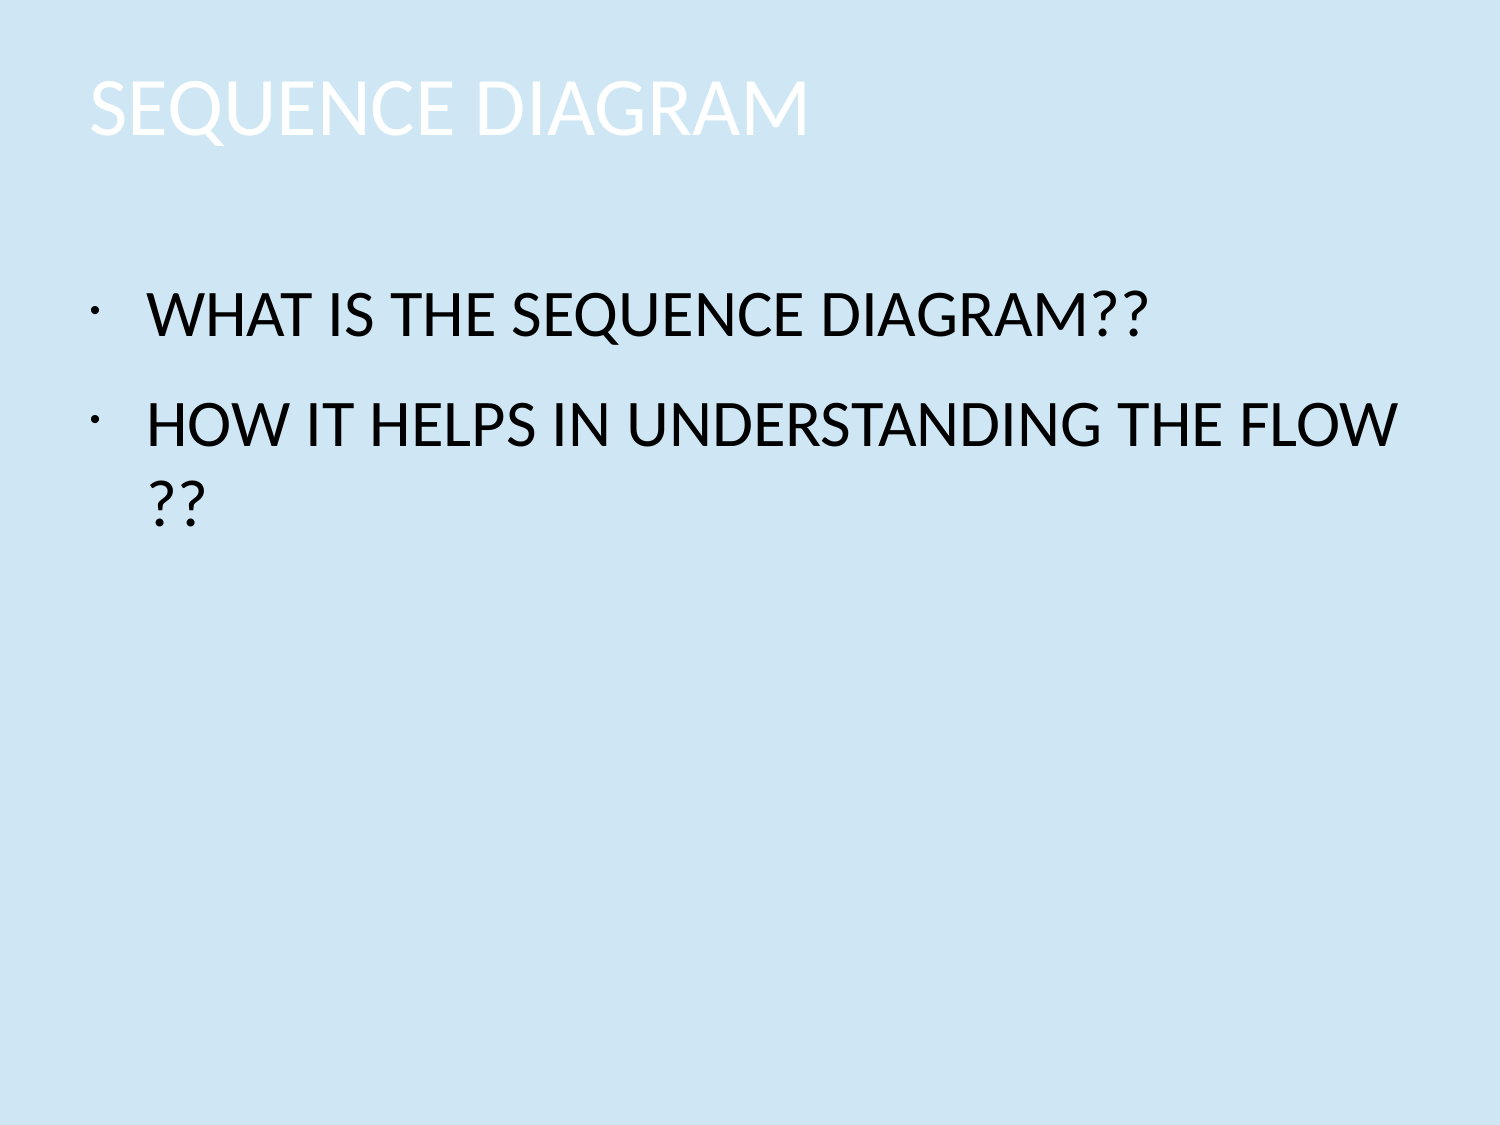

# SEQUENCE DIAGRAM
WHAT IS THE SEQUENCE DIAGRAM??
HOW IT HELPS IN UNDERSTANDING THE FLOW ??